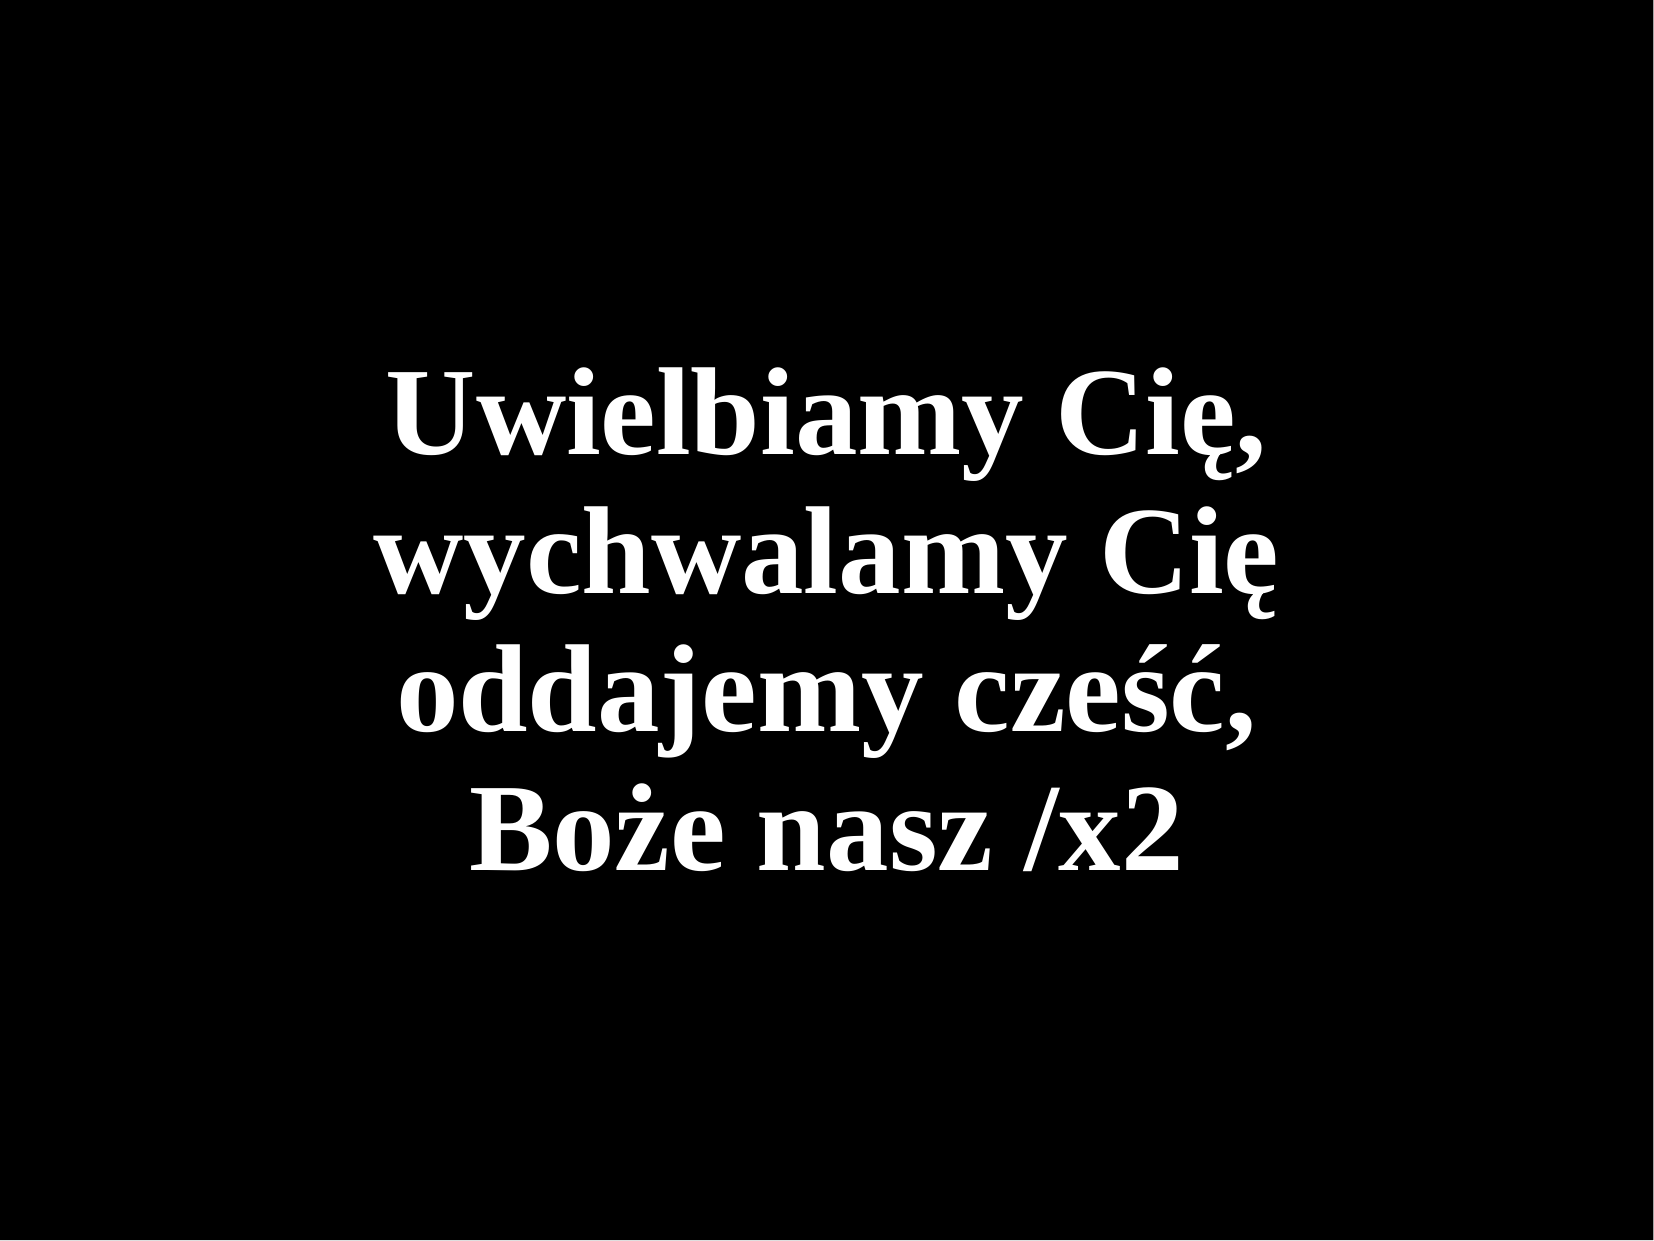

# Uwielbiamy Cię, wychwalamy Cię oddajemy cześć, Boże nasz /x2